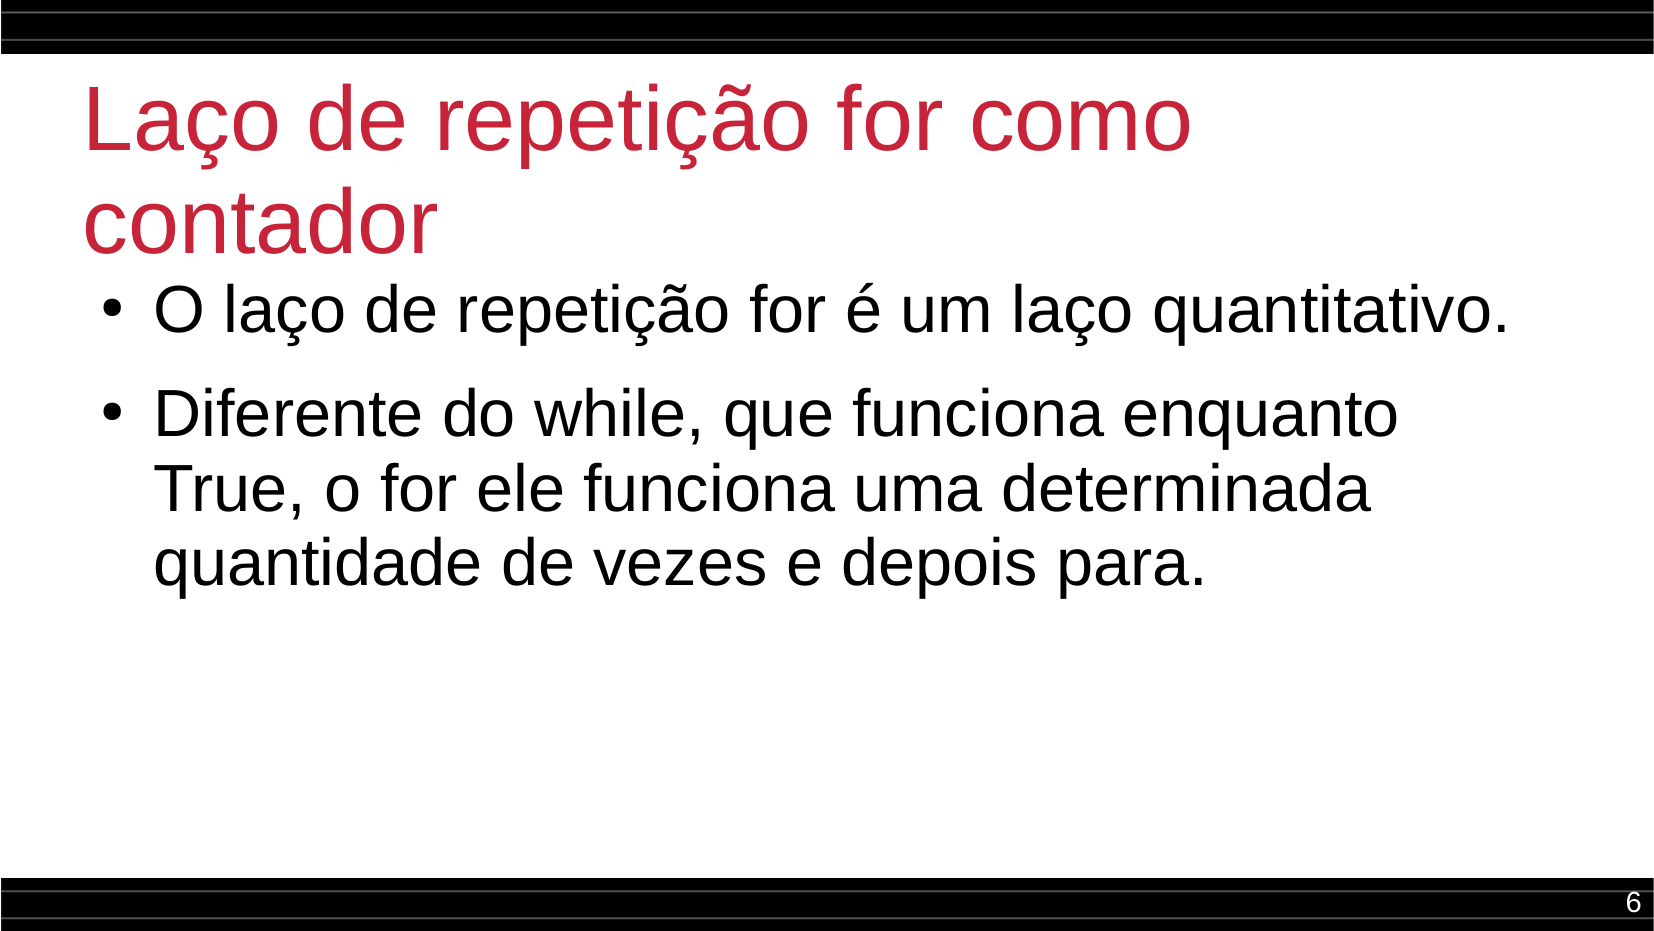

# Laço de repetição for como contador
O laço de repetição for é um laço quantitativo.
Diferente do while, que funciona enquanto True, o for ele funciona uma determinada quantidade de vezes e depois para.